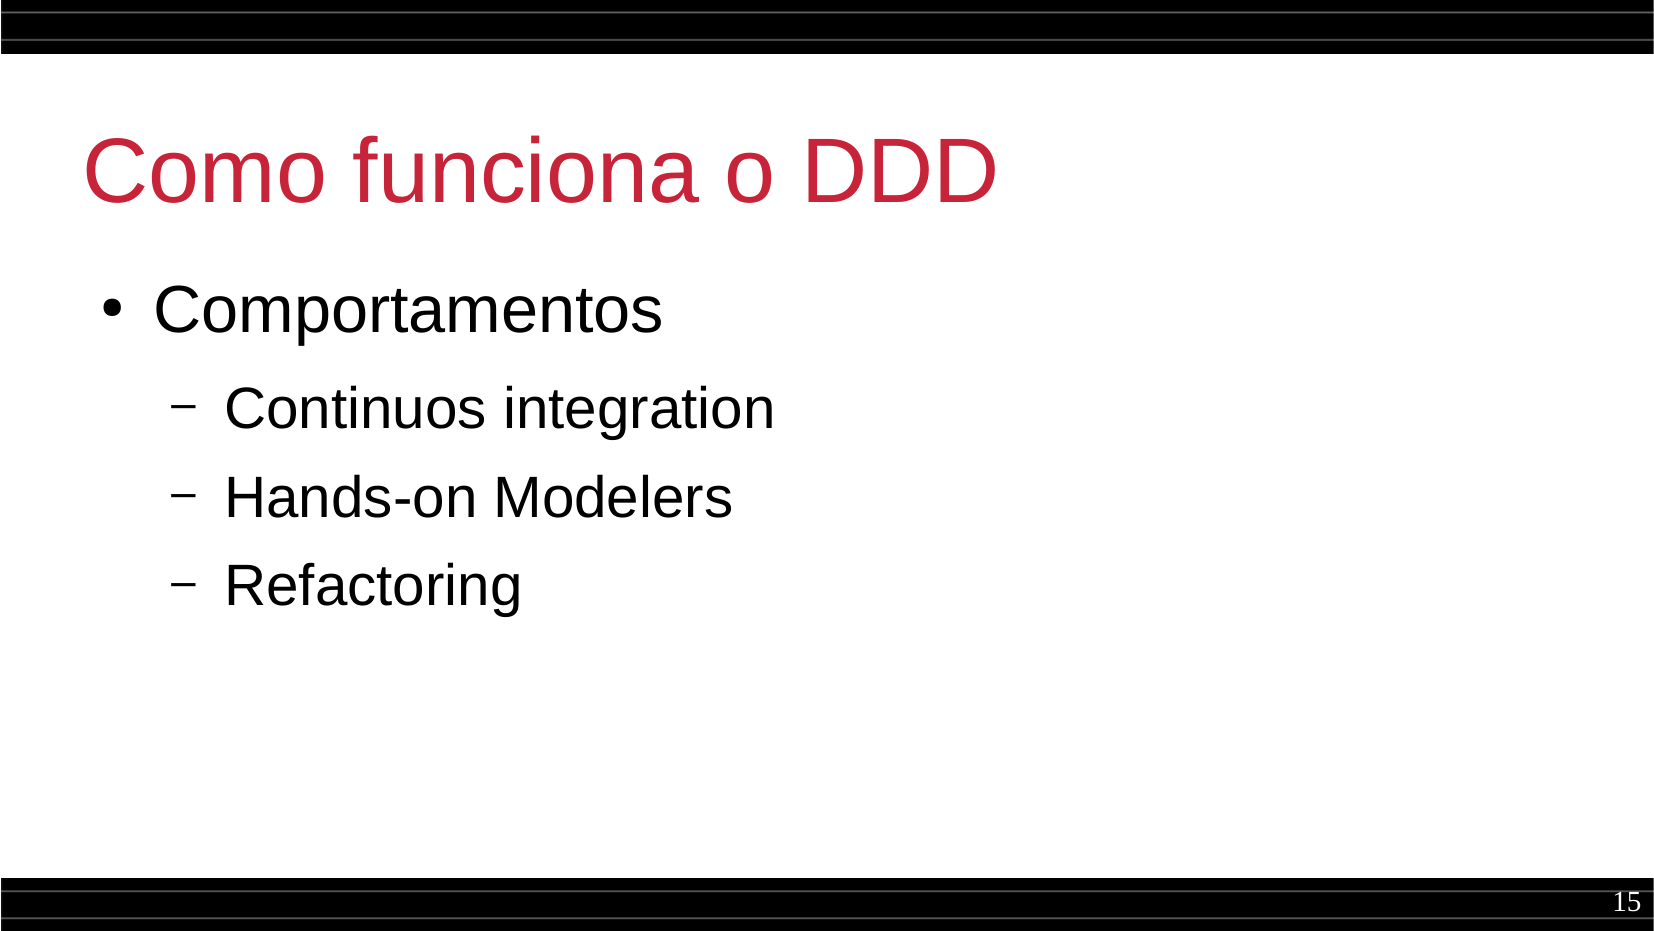

# Como funciona o DDD
Comportamentos
Continuos integration
Hands-on Modelers
Refactoring